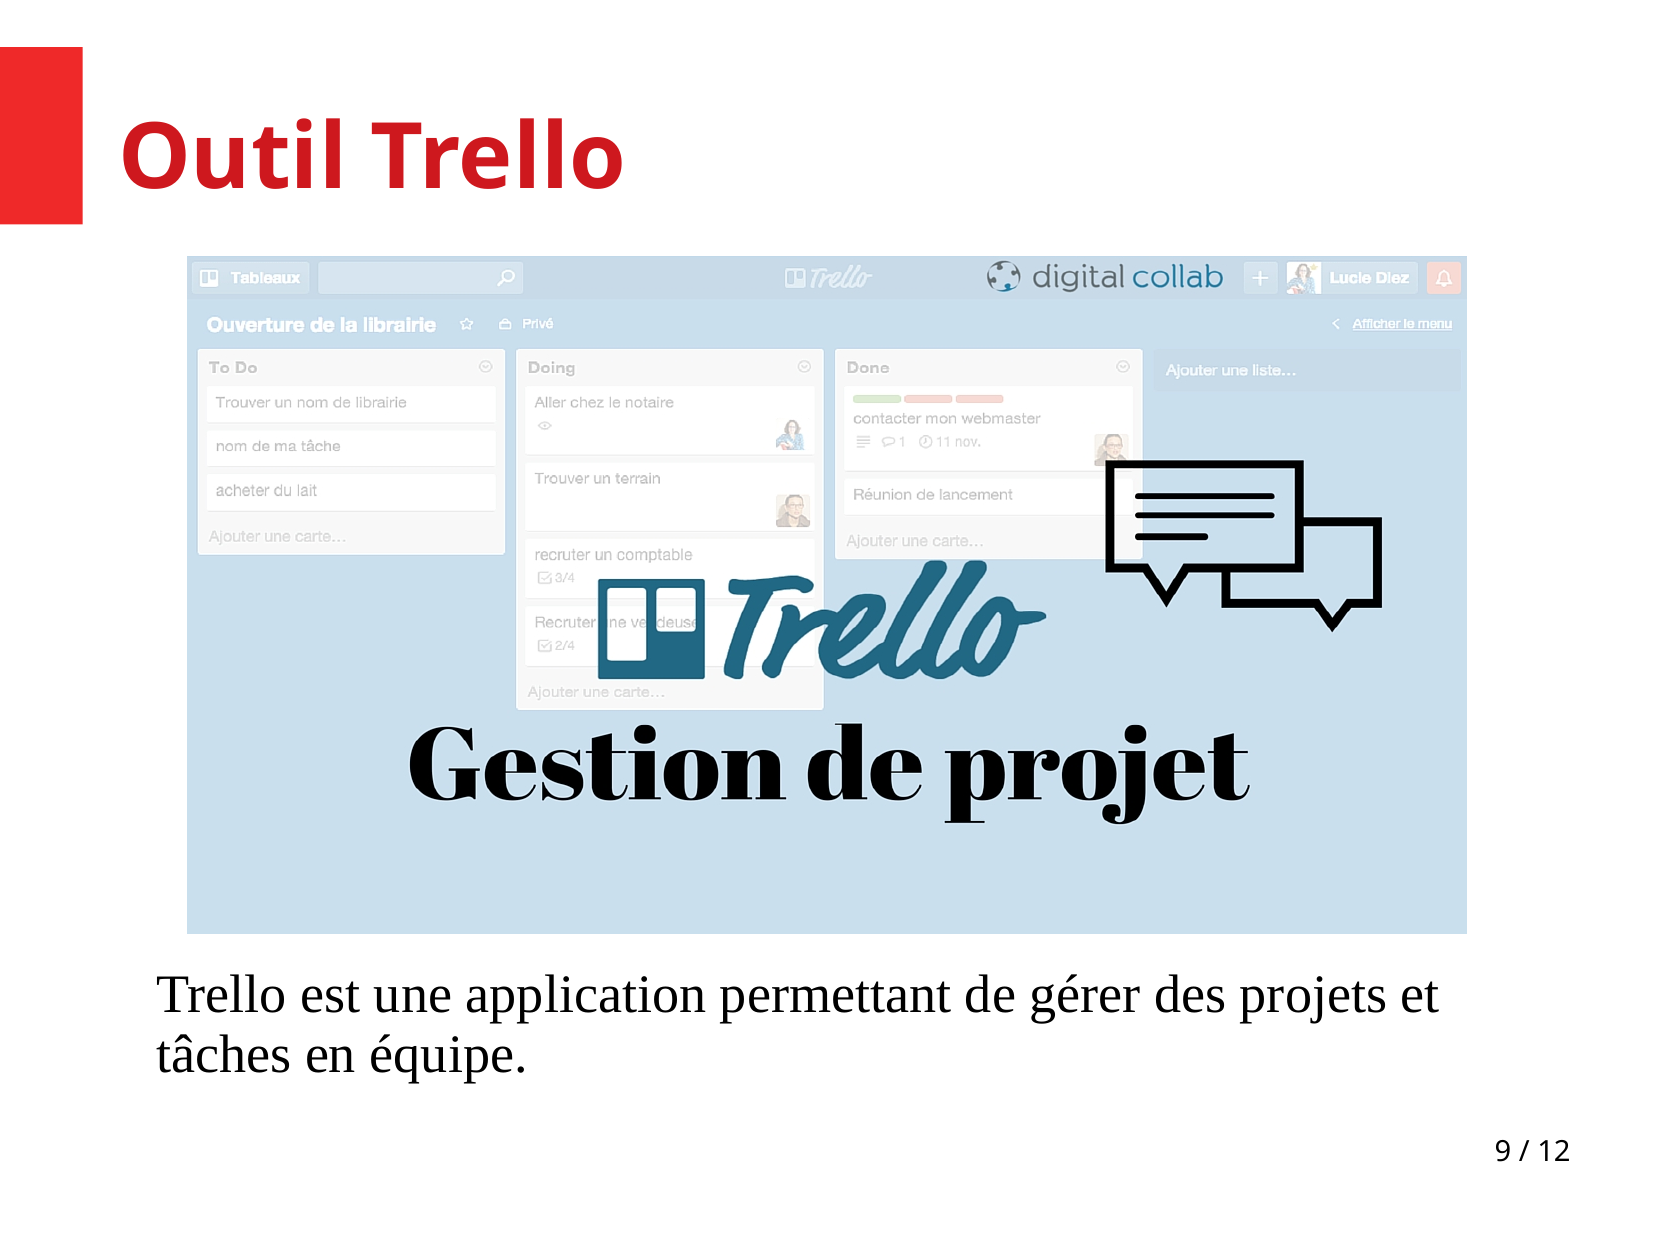

# Outil Trello
Trello est une application permettant de gérer des projets et tâches en équipe.
9